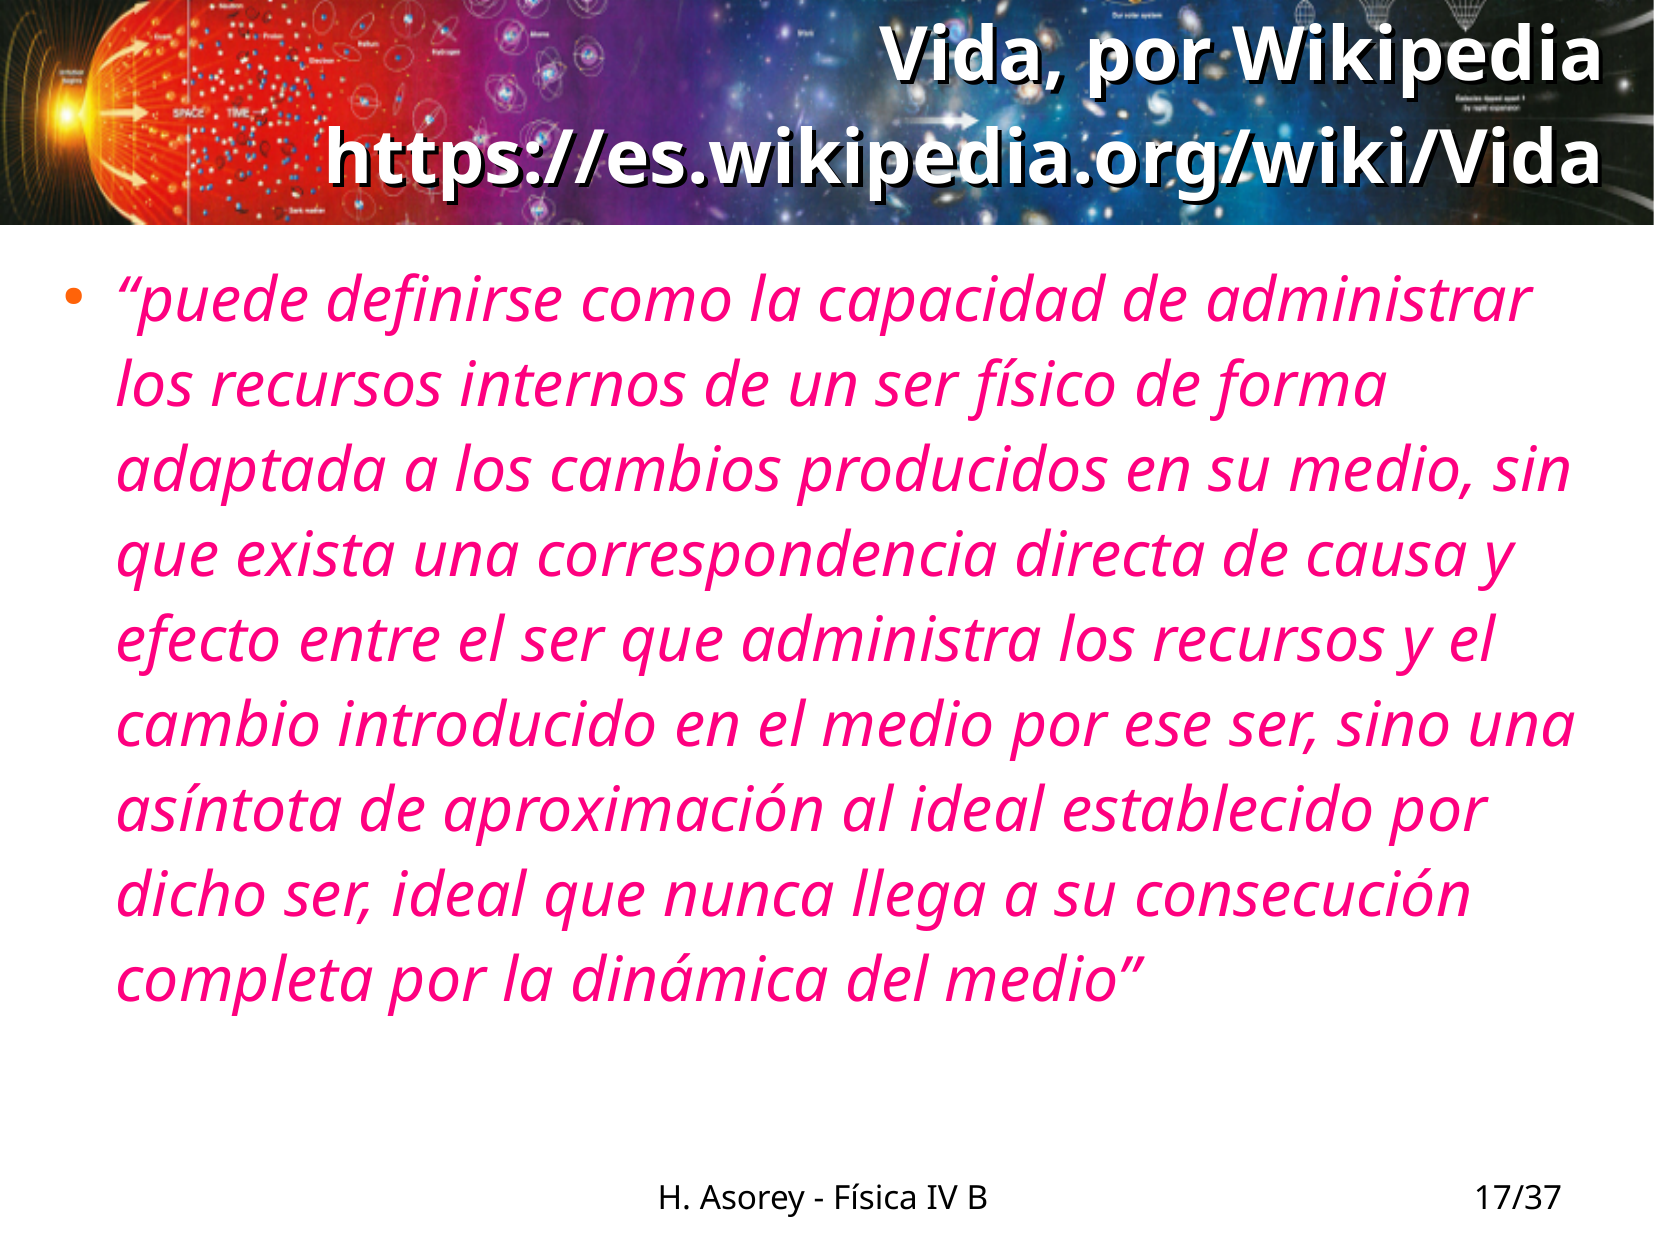

# Vida, por Wikipedia https://es.wikipedia.org/wiki/Vida
“puede definirse como la capacidad de administrar los recursos internos de un ser físico de forma adaptada a los cambios producidos en su medio, sin que exista una correspondencia directa de causa y efecto entre el ser que administra los recursos y el cambio introducido en el medio por ese ser, sino una asíntota de aproximación al ideal establecido por dicho ser, ideal que nunca llega a su consecución completa por la dinámica del medio”
H. Asorey - Física IV B
17